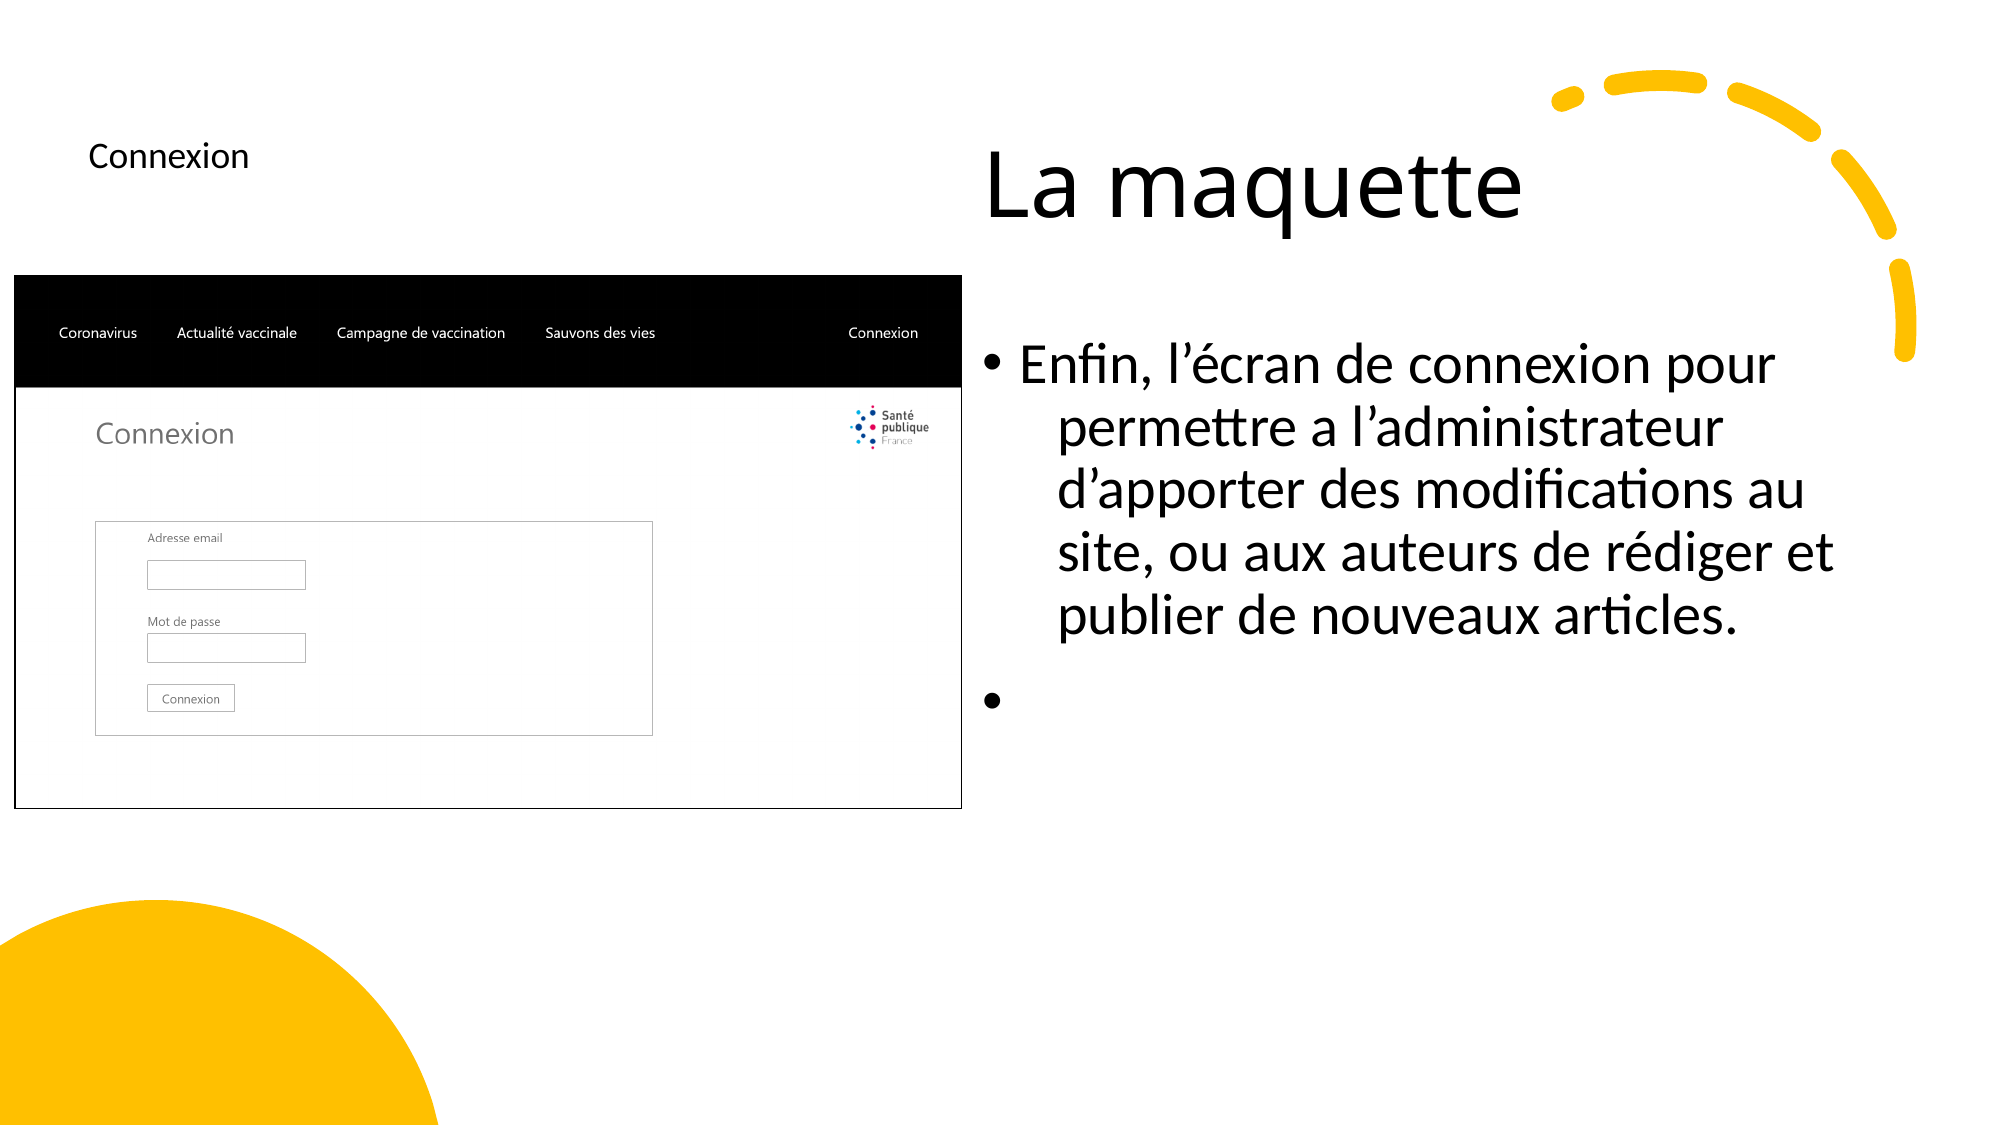

# La maquette
Connexion
Enfin, l’écran de connexion pour permettre a l’administrateur d’apporter des modifications au site, ou aux auteurs de rédiger et publier de nouveaux articles.